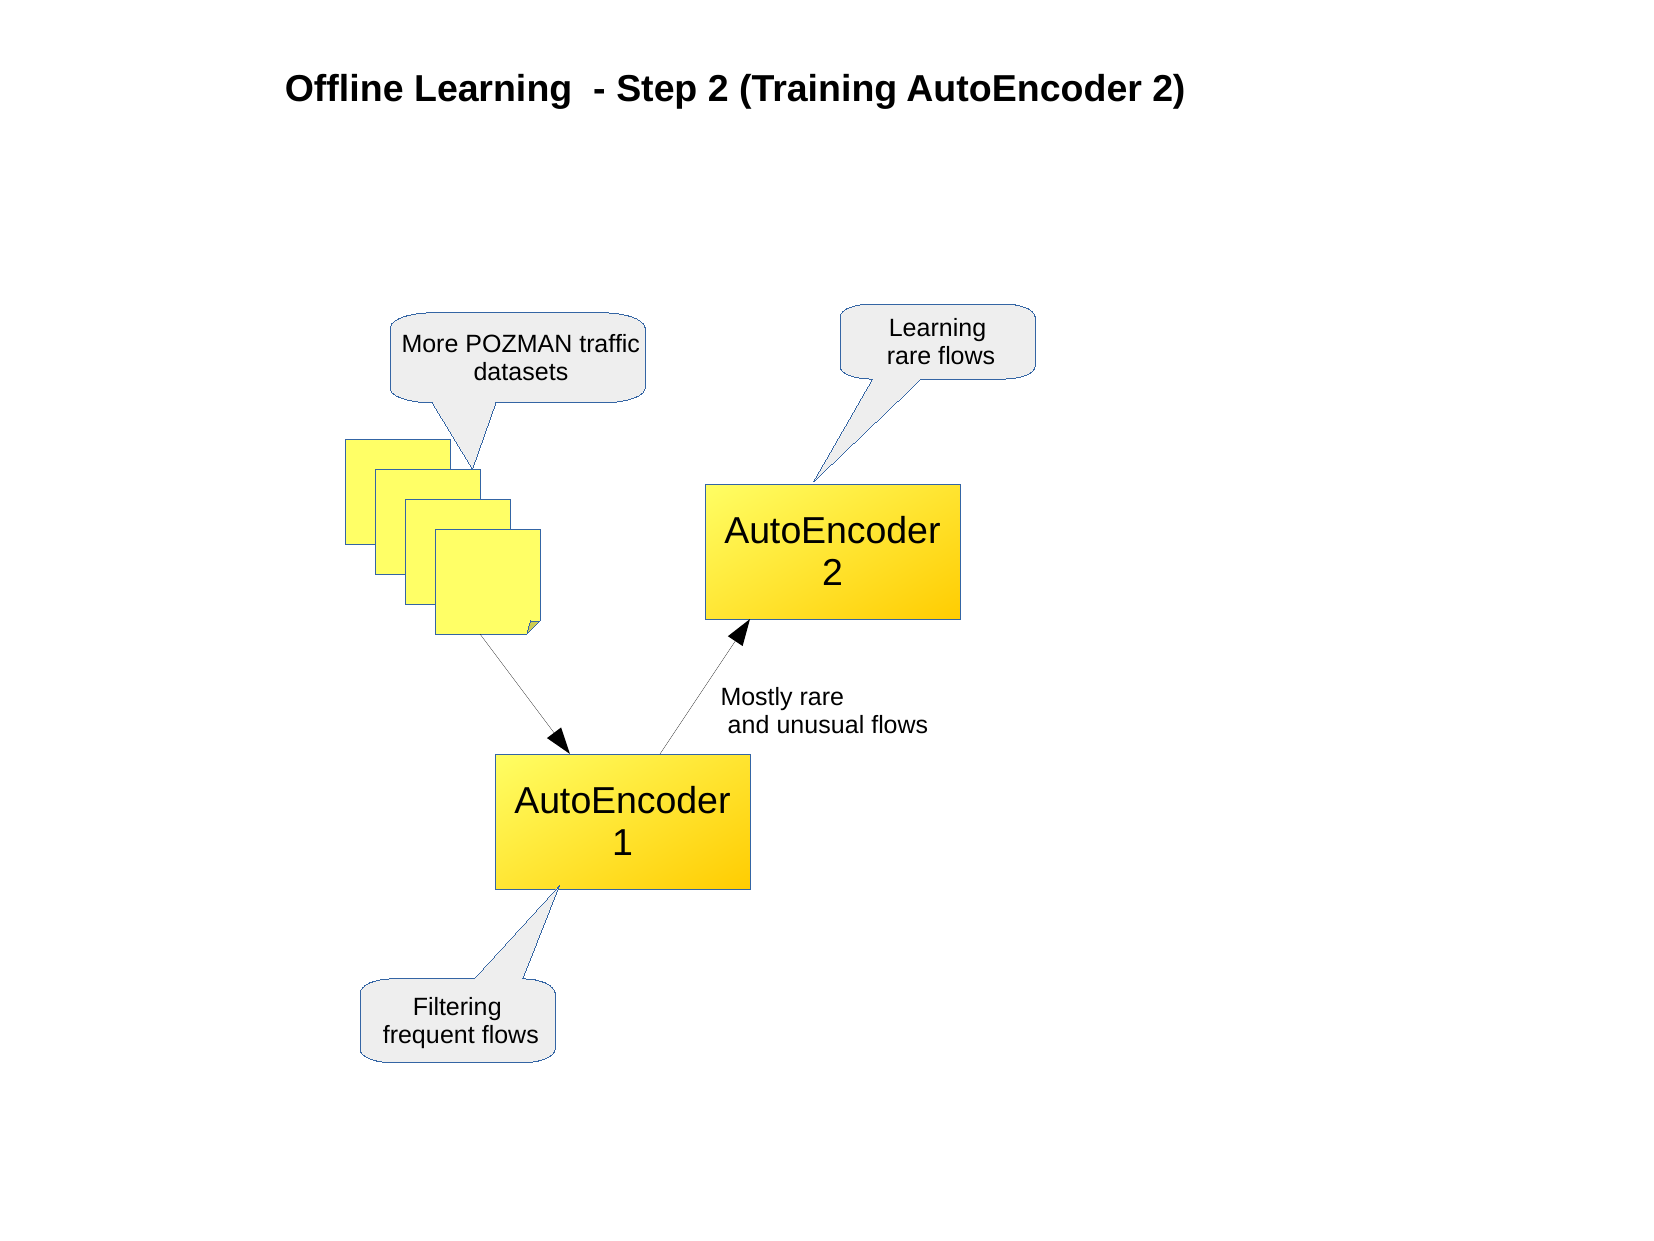

Offline Learning - Step 2 (Training AutoEncoder 2)
Learning
 rare flows
 More POZMAN traffic
 datasets
AutoEncoder
2
Mostly rare
 and unusual flows
AutoEncoder
1
Filtering
 frequent flows